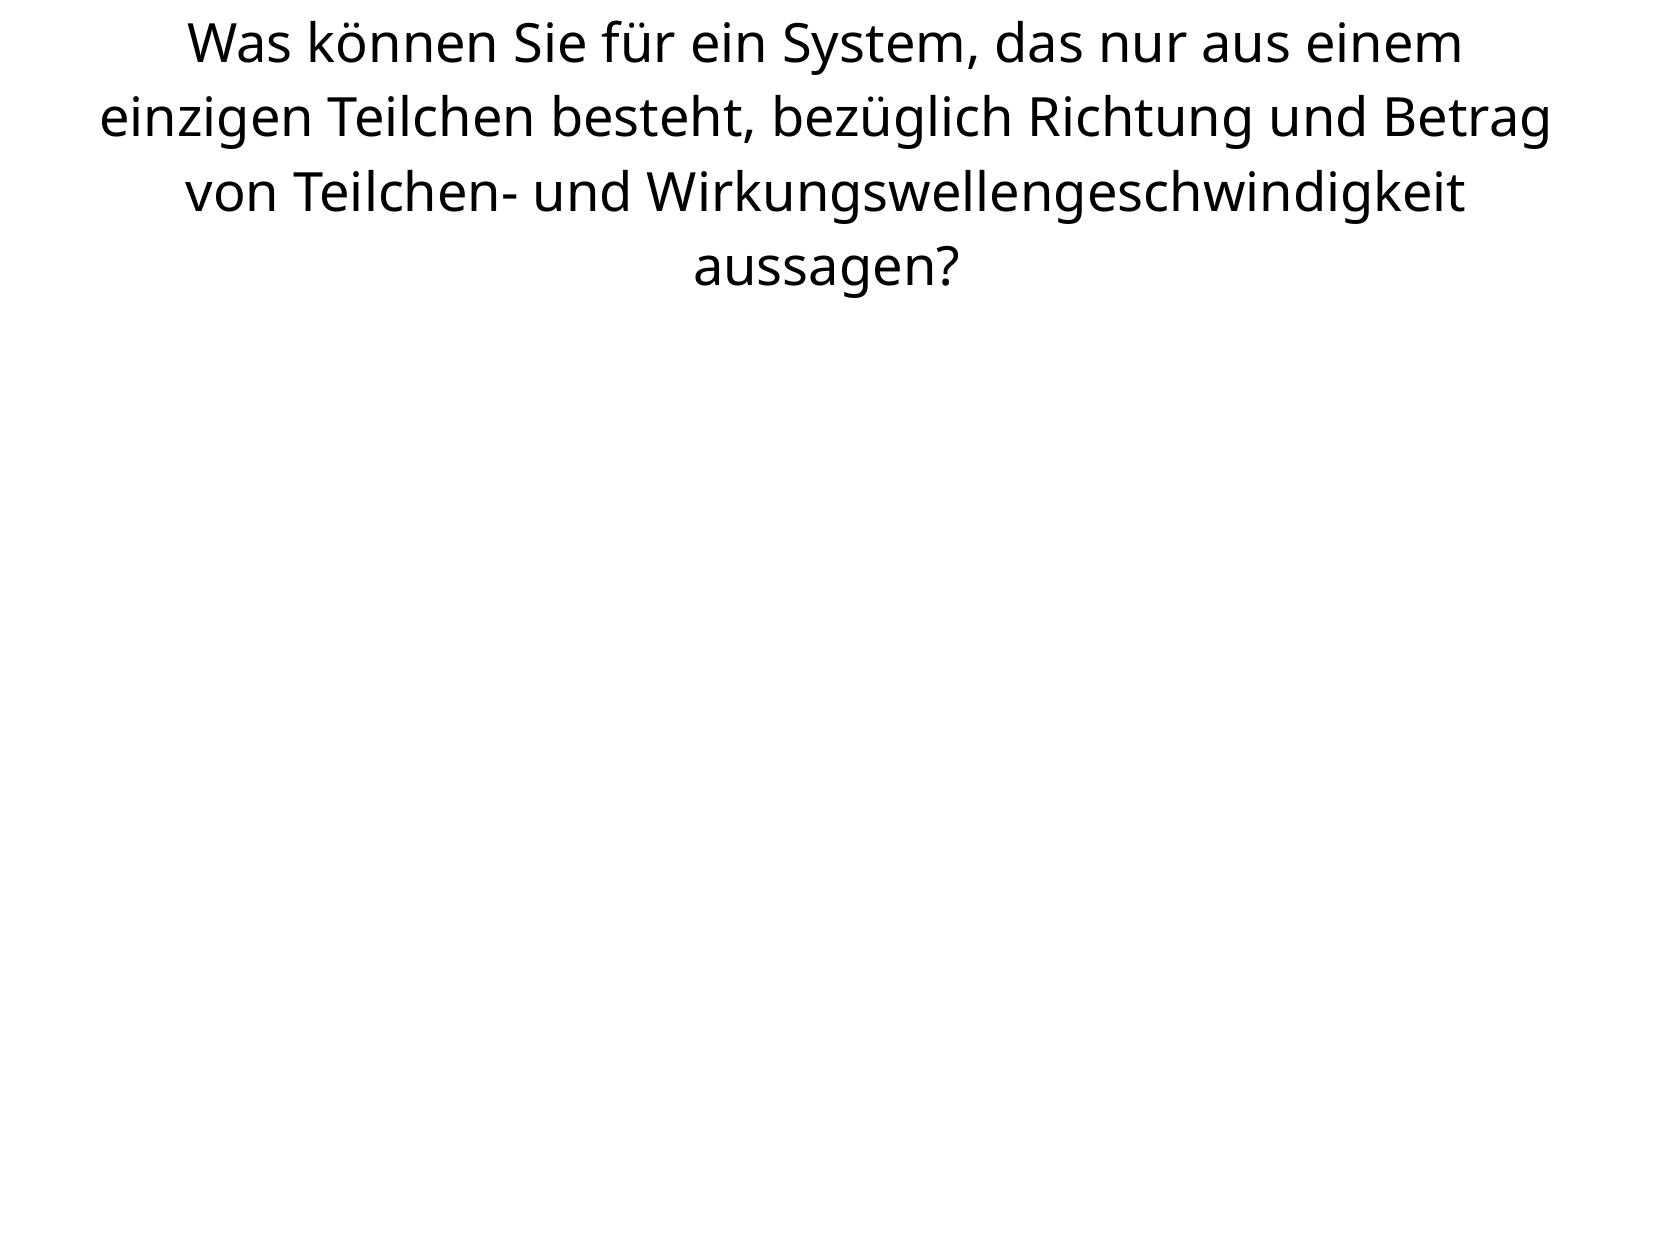

# Was können Sie für ein System, das nur aus einem einzigen Teilchen besteht, bezüglich Richtung und Betrag von Teilchen- und Wirkungswellengeschwindigkeit aussagen?